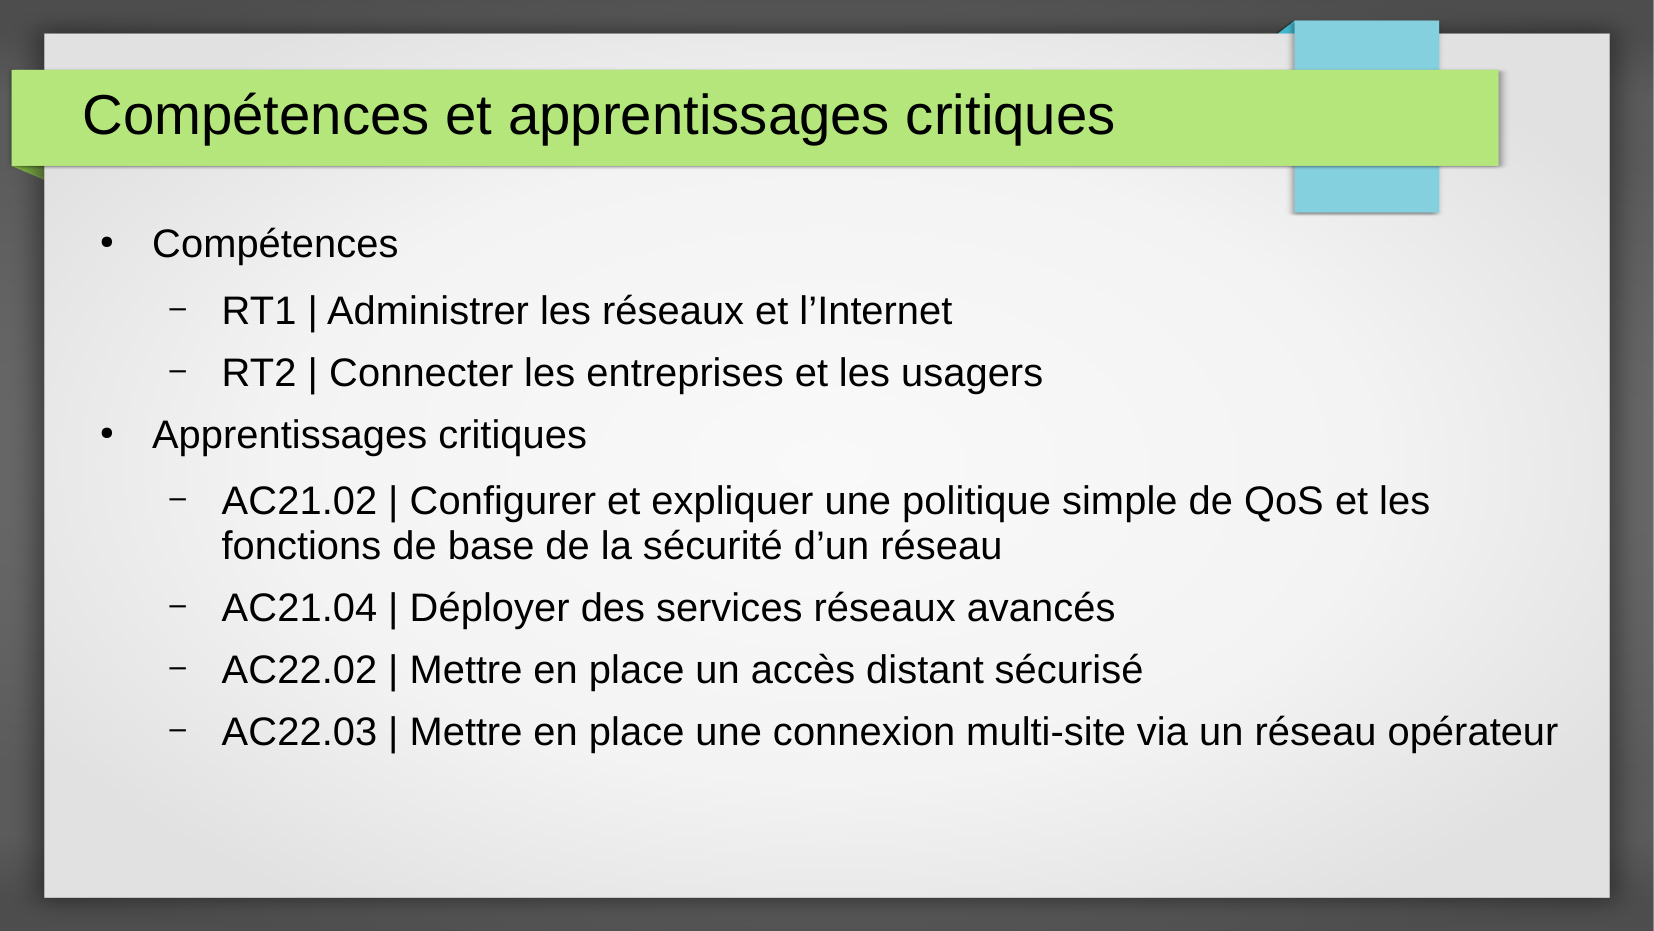

# Compétences et apprentissages critiques
Compétences
RT1 | Administrer les réseaux et l’Internet
RT2 | Connecter les entreprises et les usagers
Apprentissages critiques
AC21.02 | Configurer et expliquer une politique simple de QoS et les fonctions de base de la sécurité d’un réseau
AC21.04 | Déployer des services réseaux avancés
AC22.02 | Mettre en place un accès distant sécurisé
AC22.03 | Mettre en place une connexion multi-site via un réseau opérateur